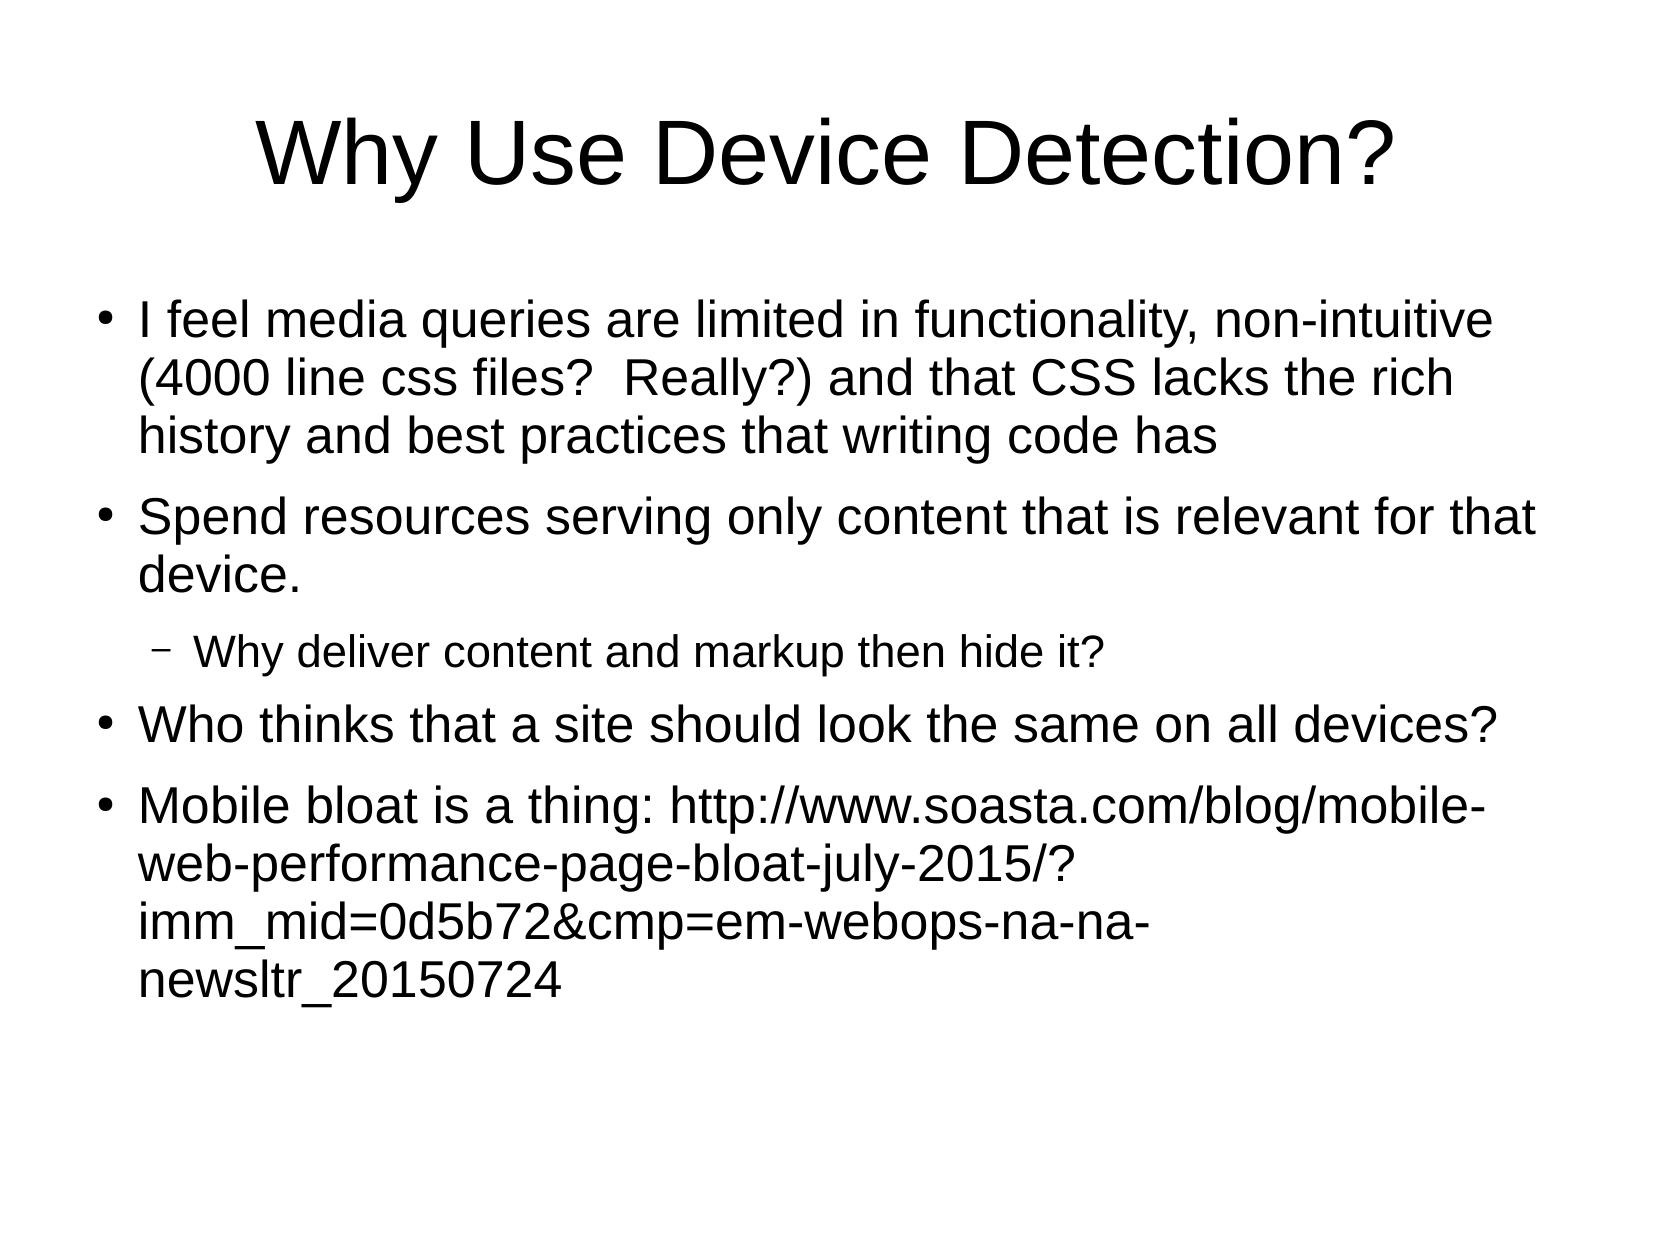

# Why Use Device Detection?
I feel media queries are limited in functionality, non-intuitive (4000 line css files? Really?) and that CSS lacks the rich history and best practices that writing code has
Spend resources serving only content that is relevant for that device.
Why deliver content and markup then hide it?
Who thinks that a site should look the same on all devices?
Mobile bloat is a thing: http://www.soasta.com/blog/mobile-web-performance-page-bloat-july-2015/?imm_mid=0d5b72&cmp=em-webops-na-na-newsltr_20150724